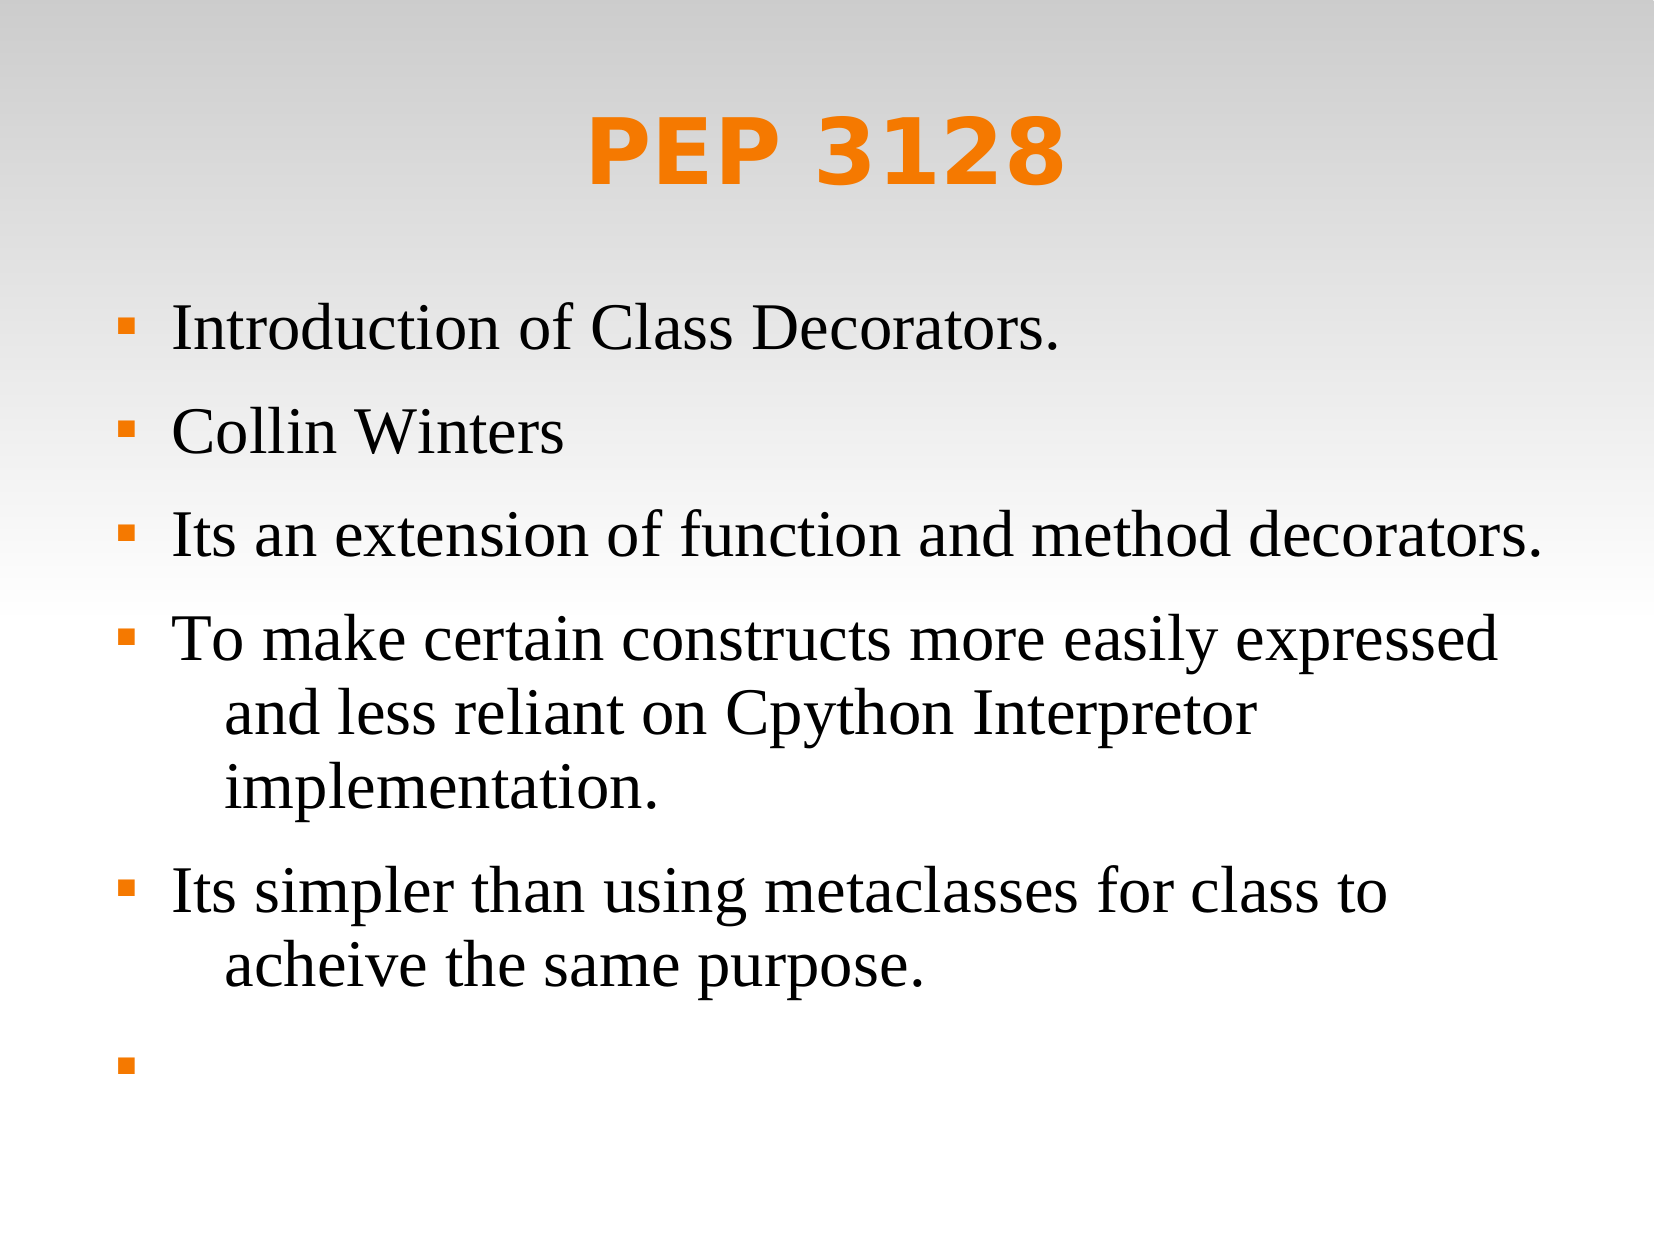

# PEP 3128
Introduction of Class Decorators.
Collin Winters
Its an extension of function and method decorators.
To make certain constructs more easily expressed and less reliant on Cpython Interpretor implementation.
Its simpler than using metaclasses for class to acheive the same purpose.